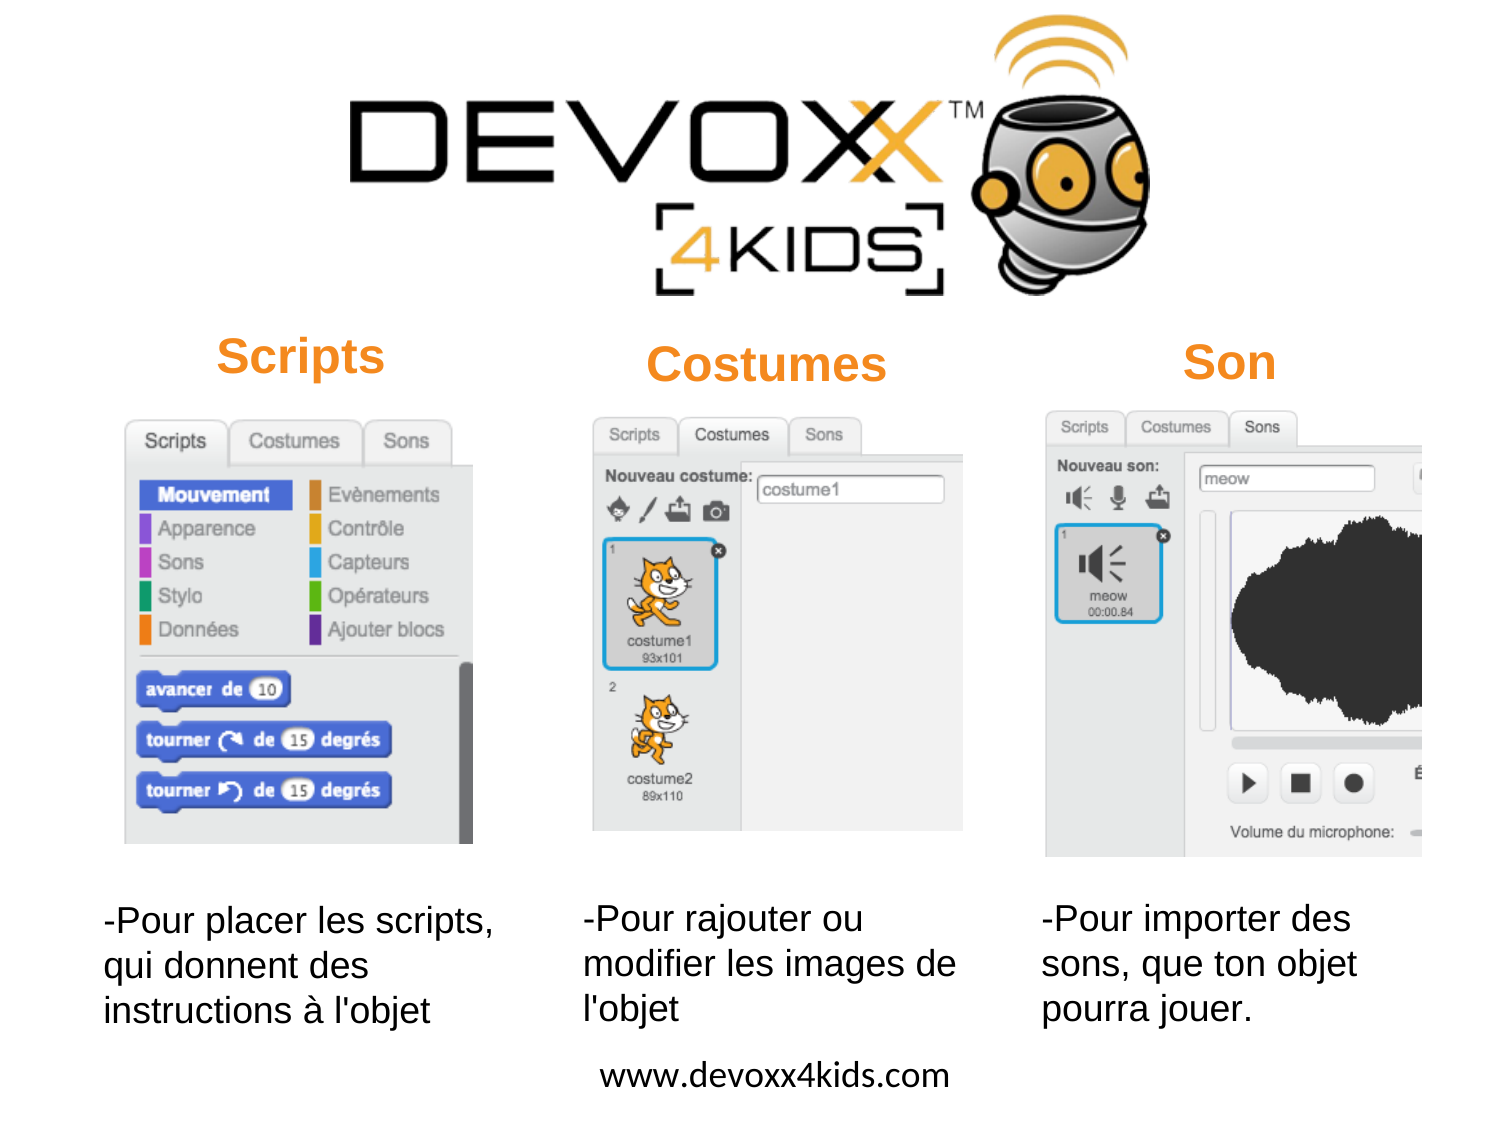

Scripts
Son
Costumes
-Pour rajouter ou modifier les images de l'objet
-Pour importer des sons, que ton objet pourra jouer.
-Pour placer les scripts, qui donnent des instructions à l'objet